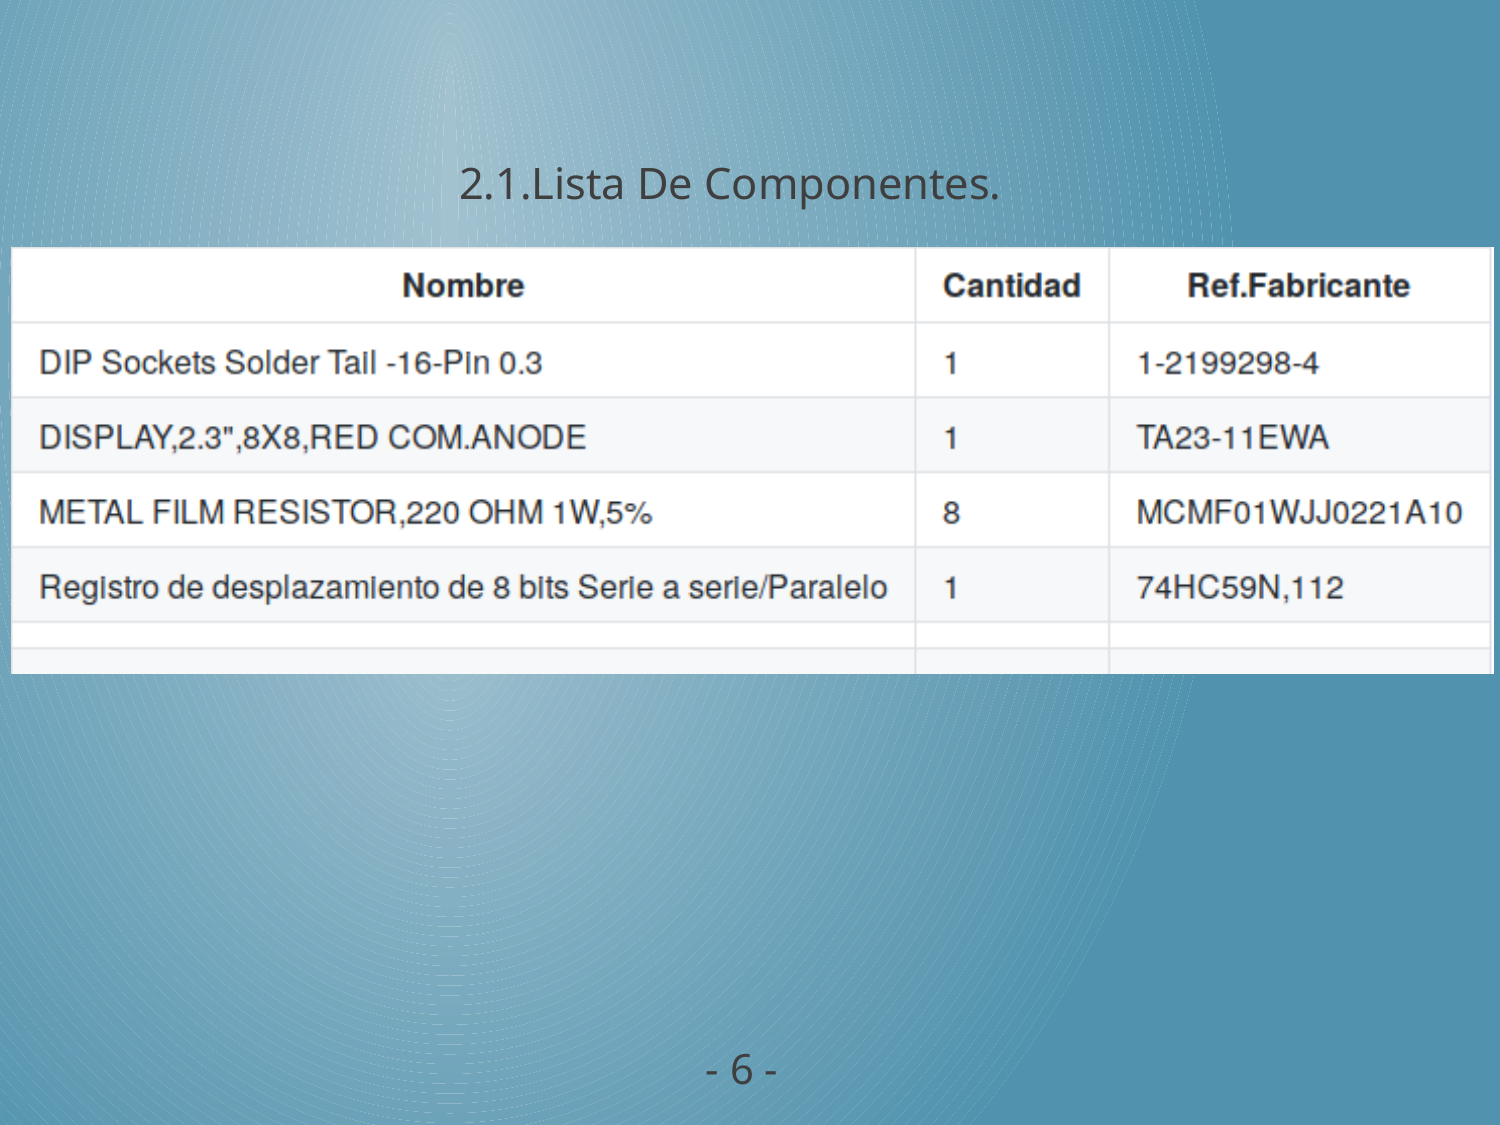

# 2.1.Lista De Componentes.
- 6 -